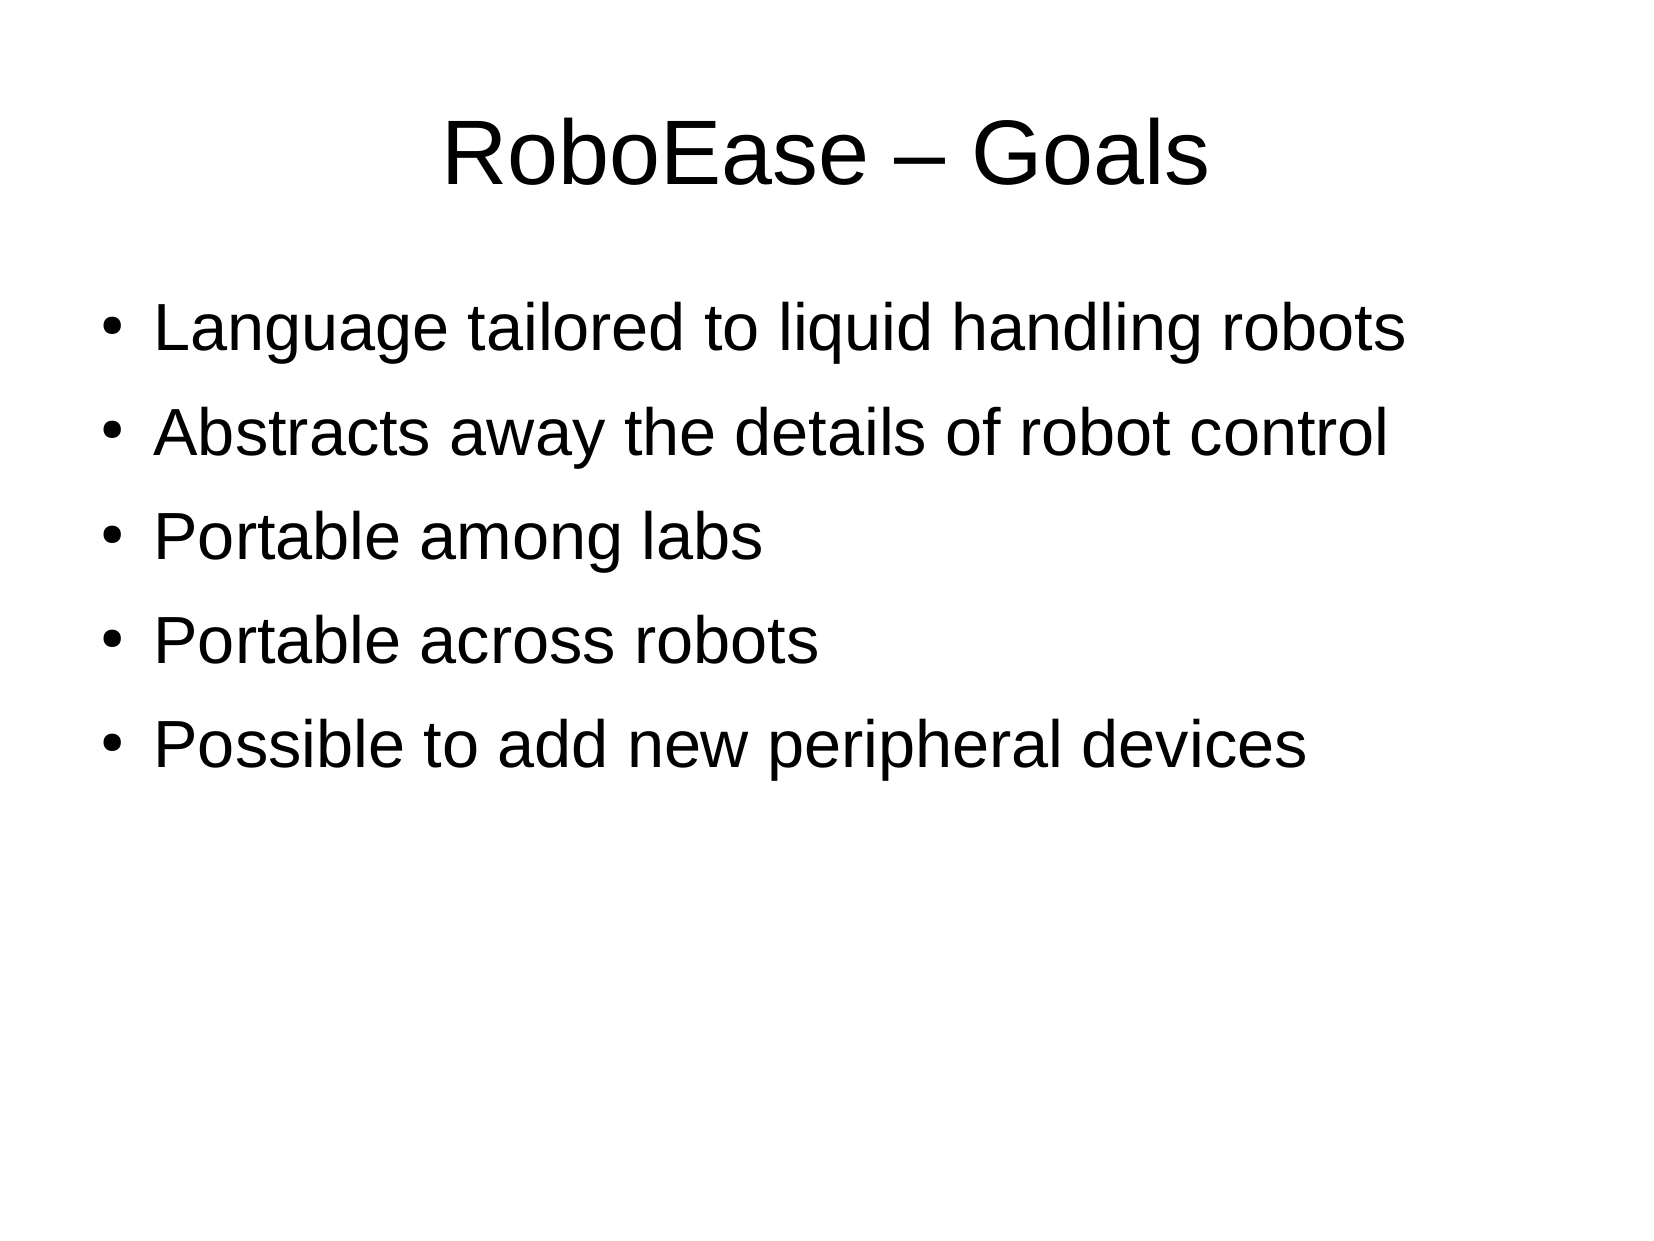

# RoboEase – Goals
Language tailored to liquid handling robots
Abstracts away the details of robot control
Portable among labs
Portable across robots
Possible to add new peripheral devices